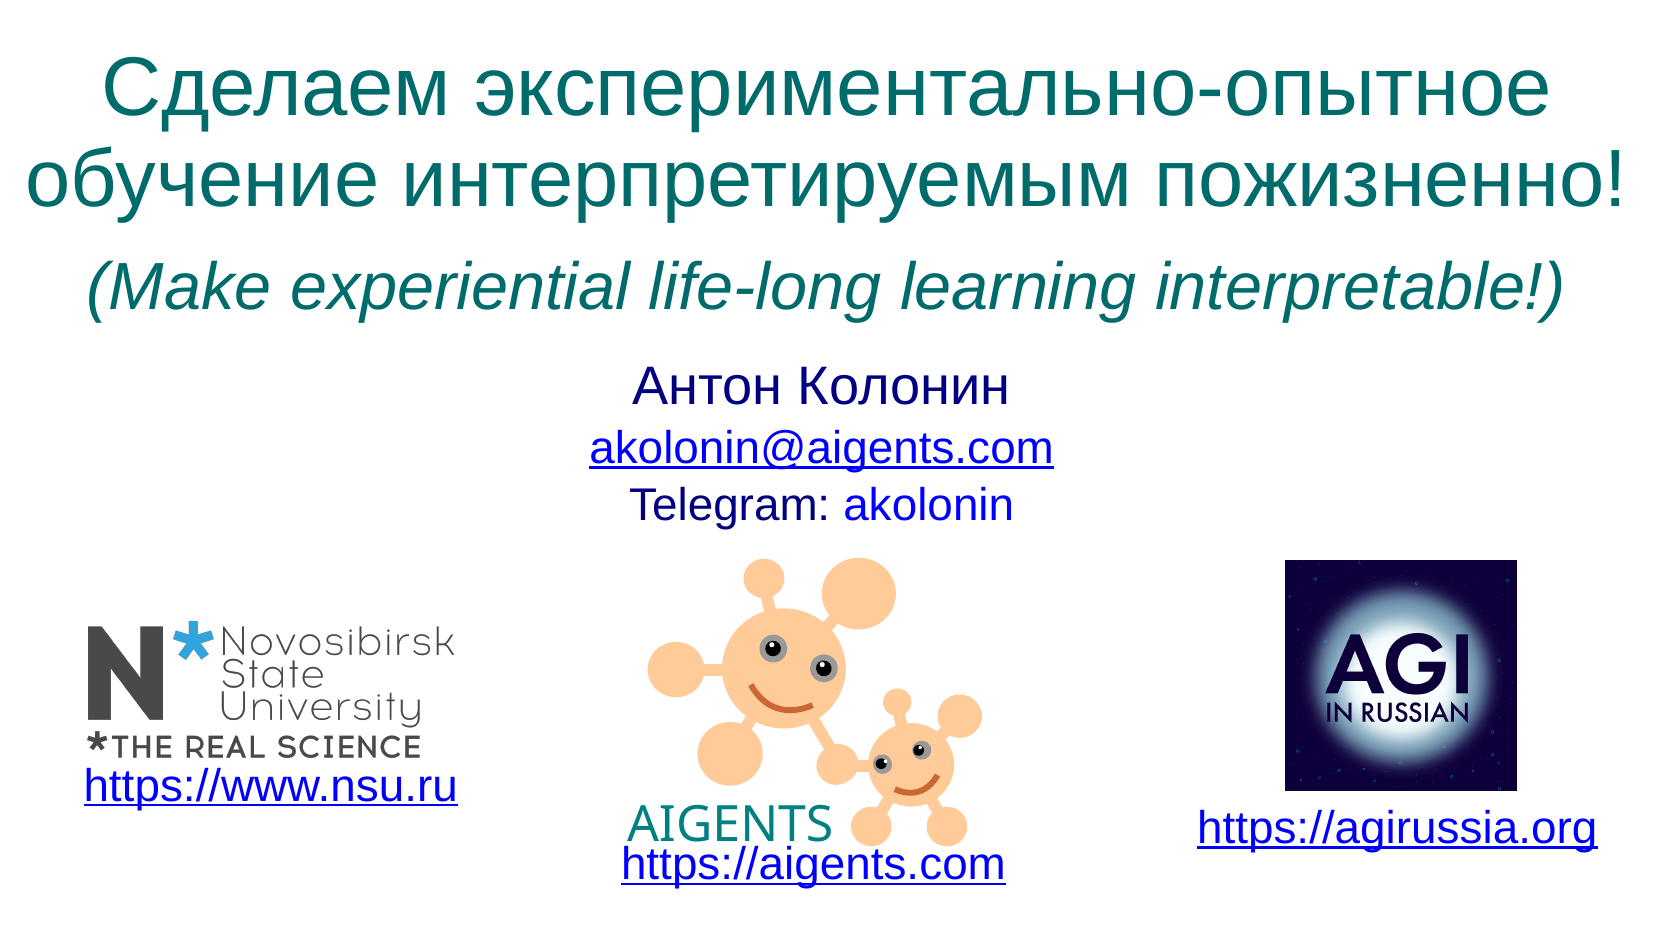

Сделаем экспериментально-опытное обучение интерпретируемым пожизненно!
(Make experiential life-long learning interpretable!)
Антон Колонин
akolonin@aigents.com
Telegram: akolonin
AIGENTS
https://agirussia.org
https://www.nsu.ru
https://aigents.com